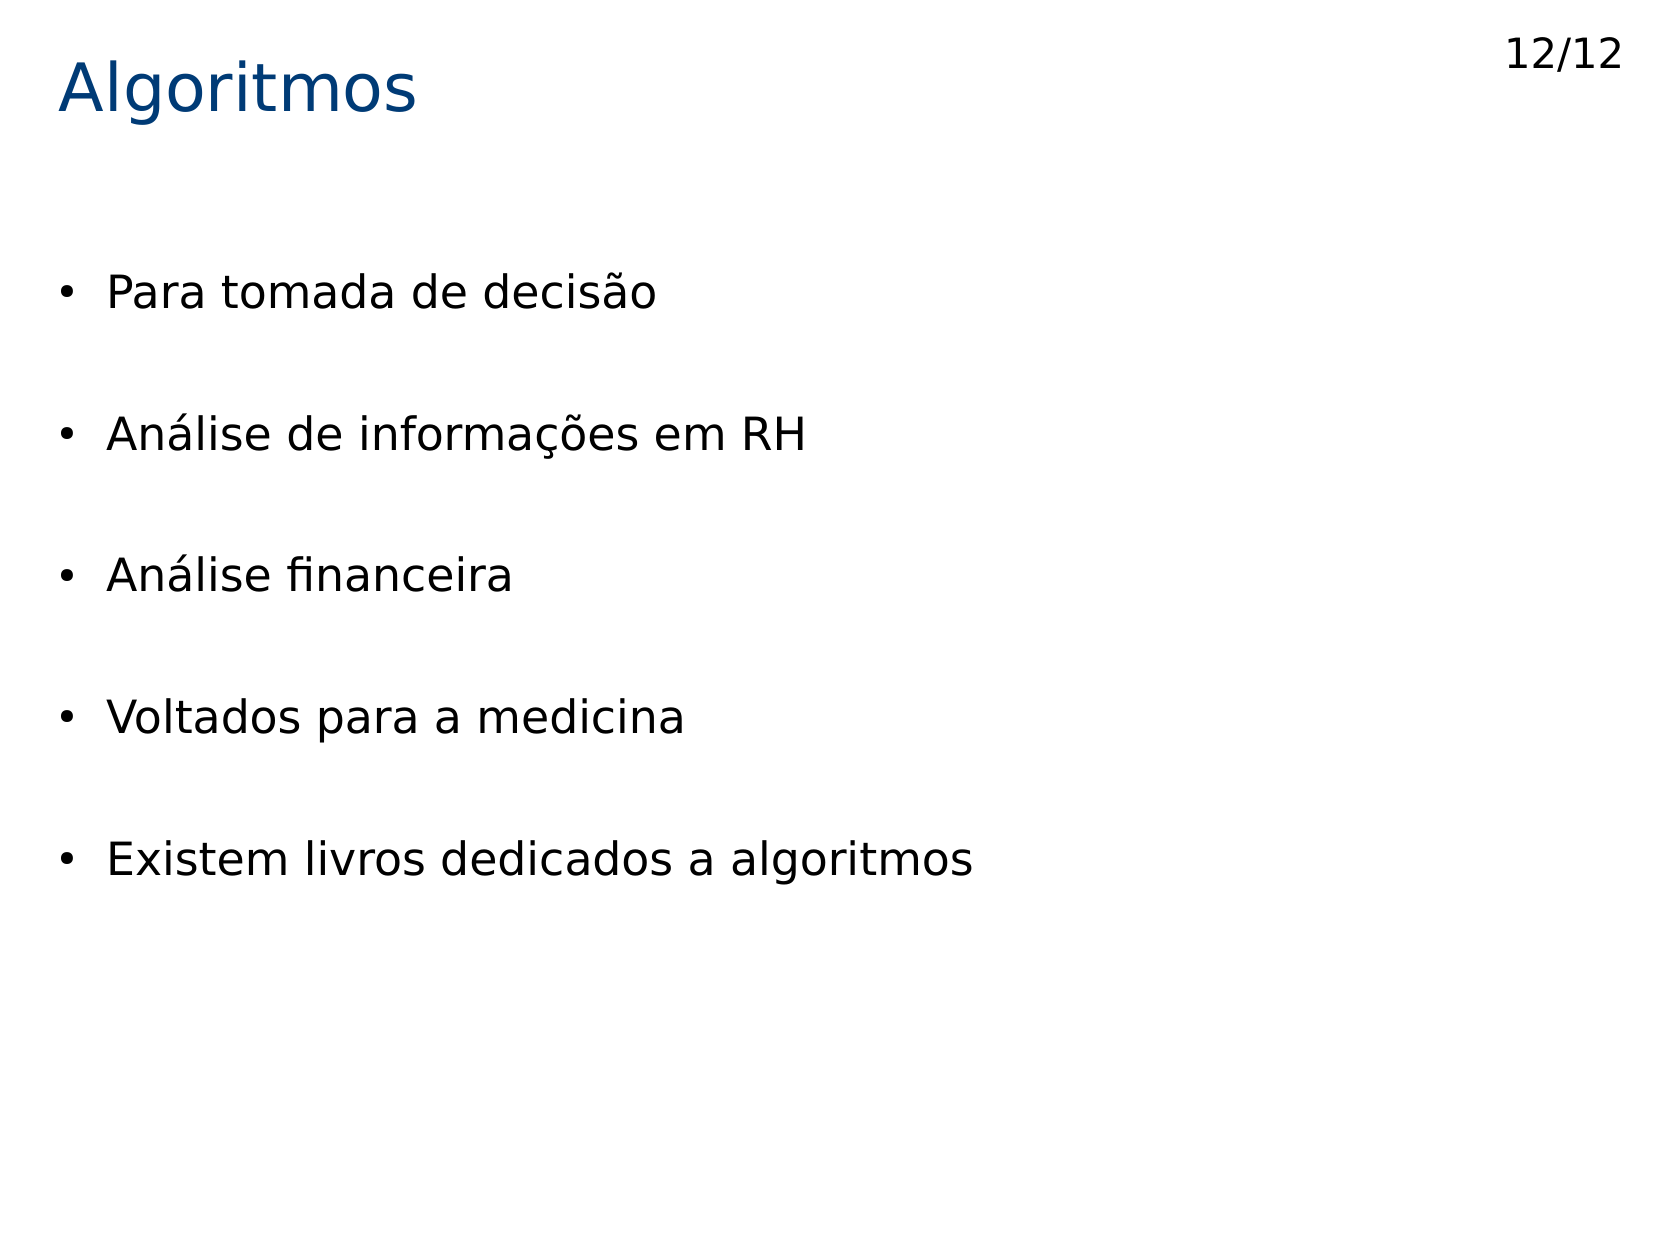

# Algoritmos
12
Para tomada de decisão
Análise de informações em RH
Análise financeira
Voltados para a medicina
Existem livros dedicados a algoritmos